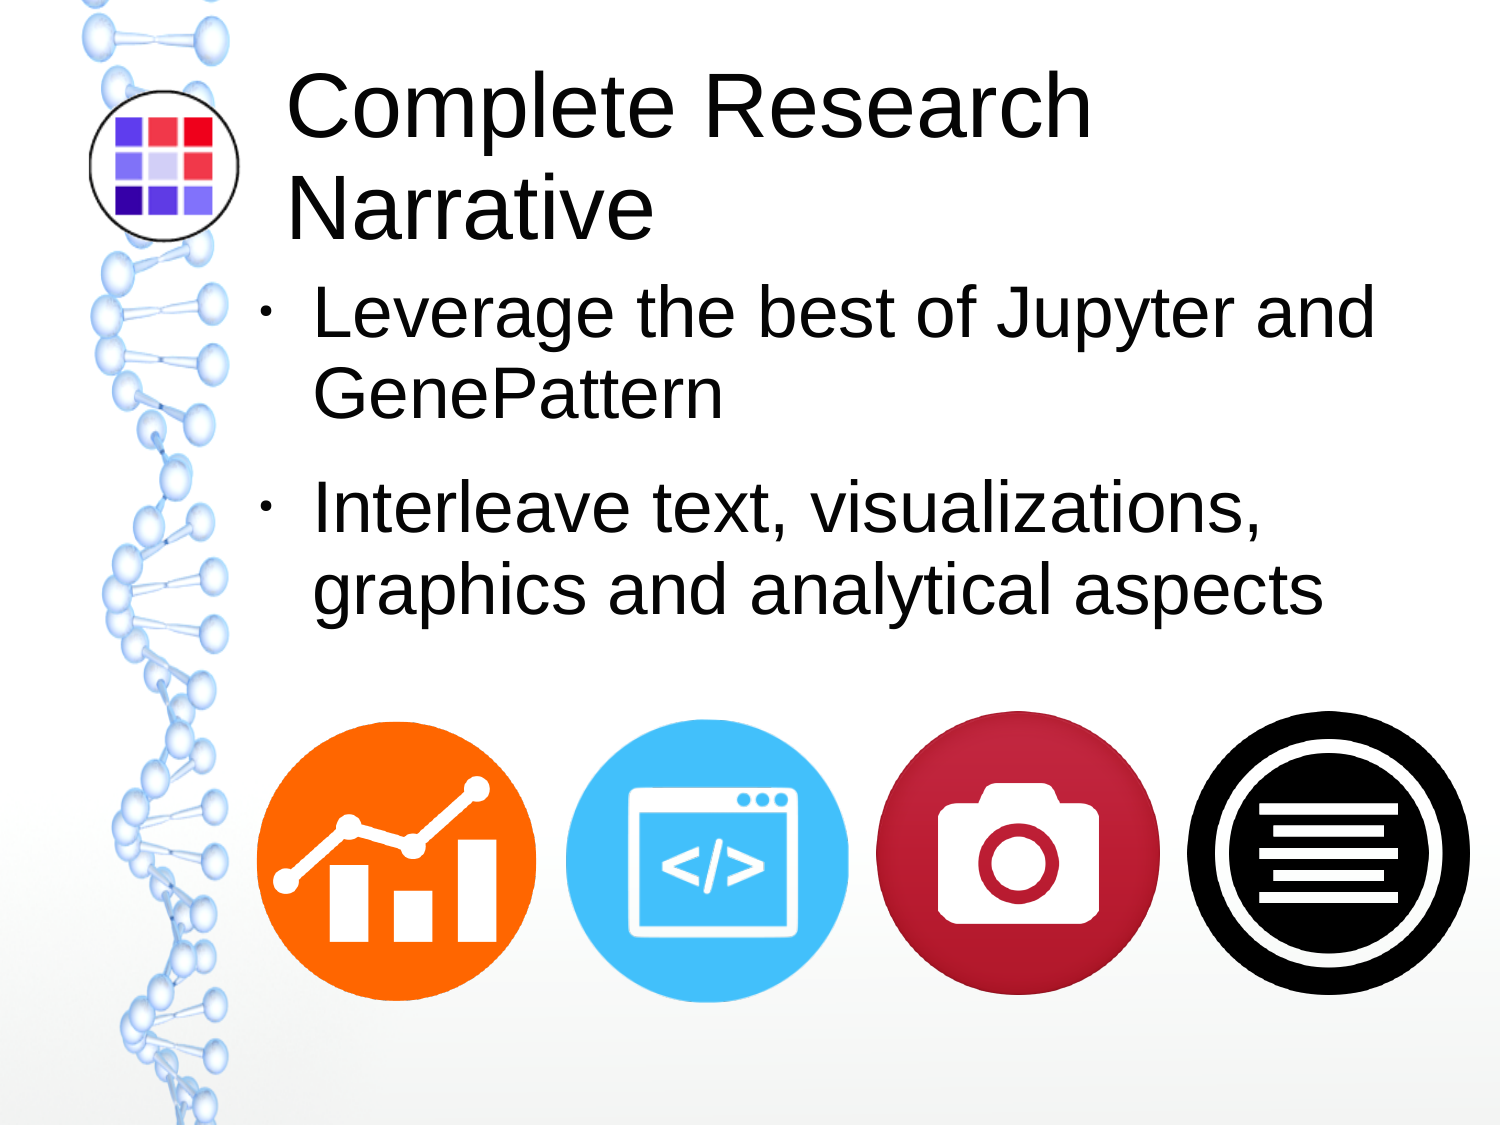

# Complete Research Narrative
Leverage the best of Jupyter and GenePattern
Interleave text, visualizations, graphics and analytical aspects